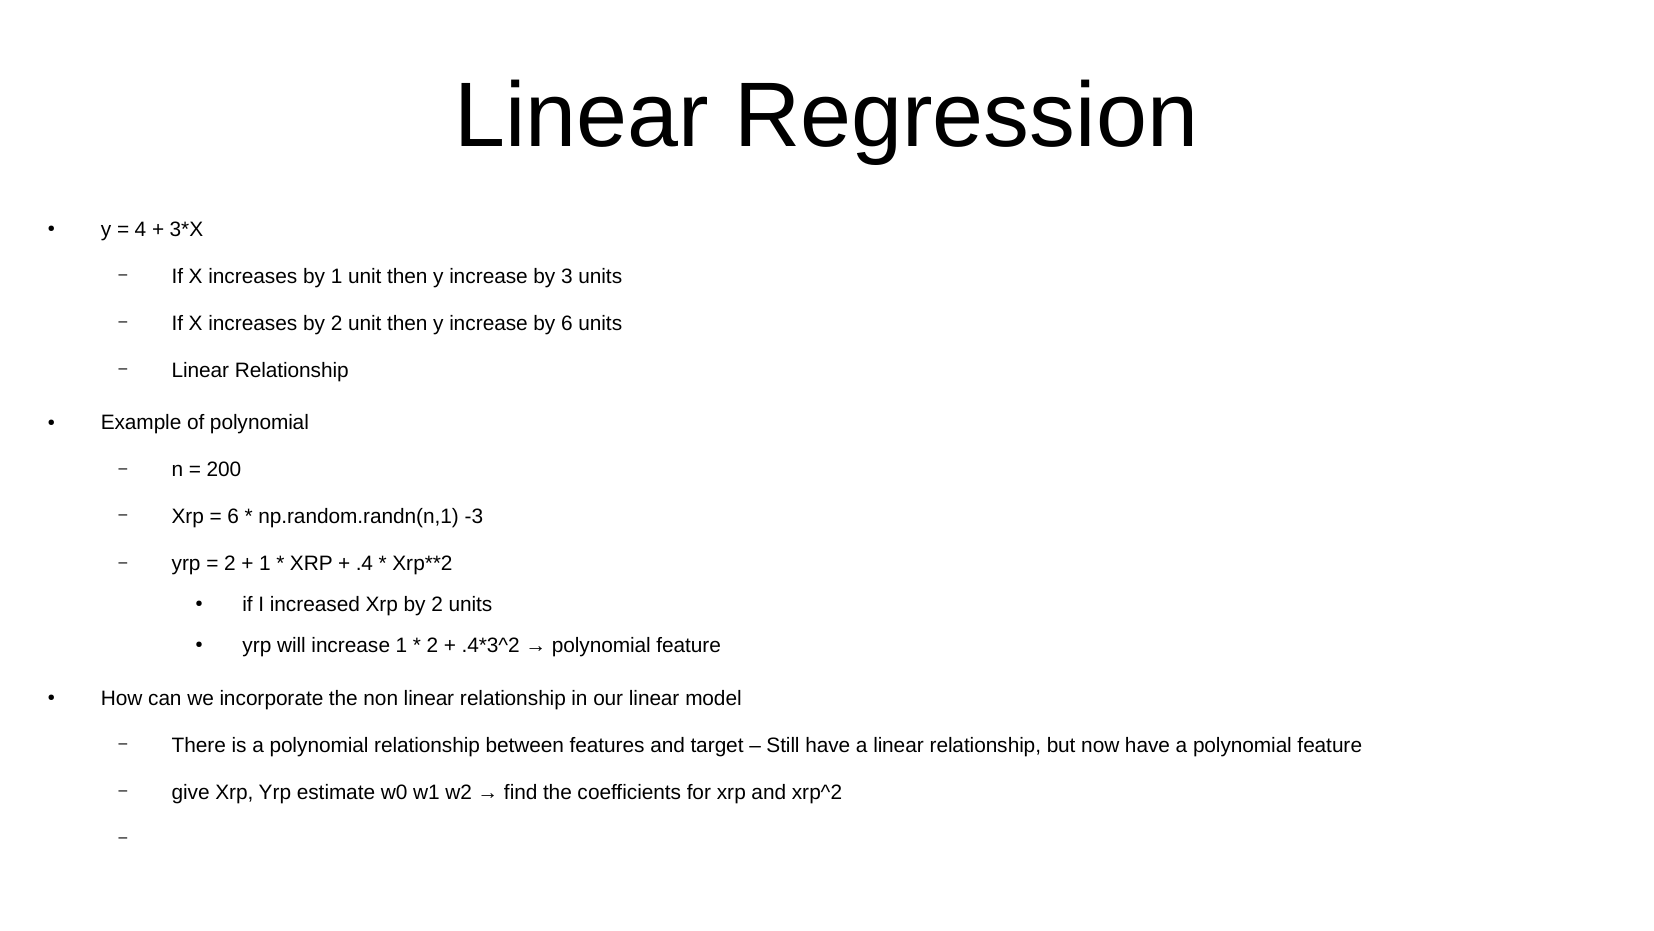

# Linear Regression
y = 4 + 3*X
If X increases by 1 unit then y increase by 3 units
If X increases by 2 unit then y increase by 6 units
Linear Relationship
Example of polynomial
n = 200
Xrp = 6 * np.random.randn(n,1) -3
yrp = 2 + 1 * XRP + .4 * Xrp**2
if I increased Xrp by 2 units
yrp will increase 1 * 2 + .4*3^2 → polynomial feature
How can we incorporate the non linear relationship in our linear model
There is a polynomial relationship between features and target – Still have a linear relationship, but now have a polynomial feature
give Xrp, Yrp estimate w0 w1 w2 → find the coefficients for xrp and xrp^2